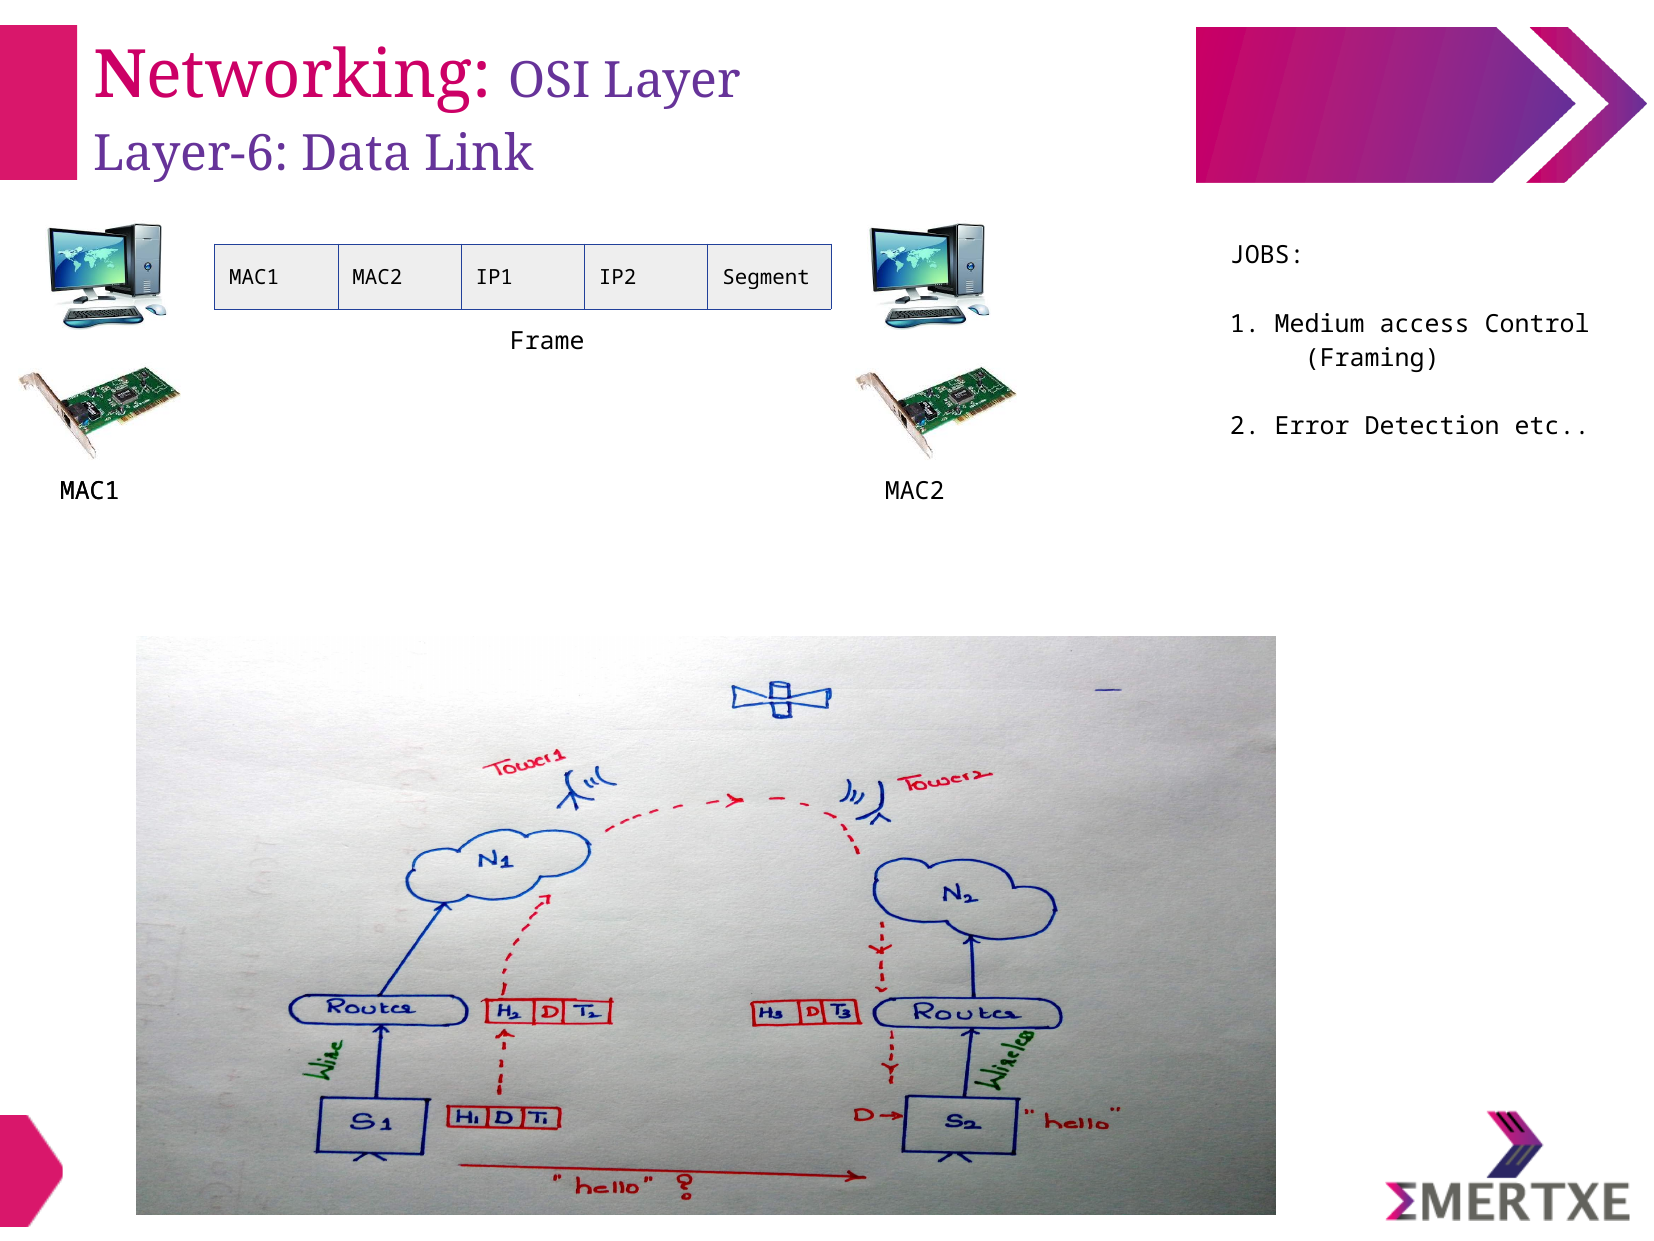

# Networking: OSI Layer Layer-6: Data Link
JOBS:
1. Medium access Control
	(Framing)
2. Error Detection etc..
| MAC1 | MAC2 | IP1 | IP2 | Segment |
| --- | --- | --- | --- | --- |
 Frame
MAC1
MAC2
MAC1